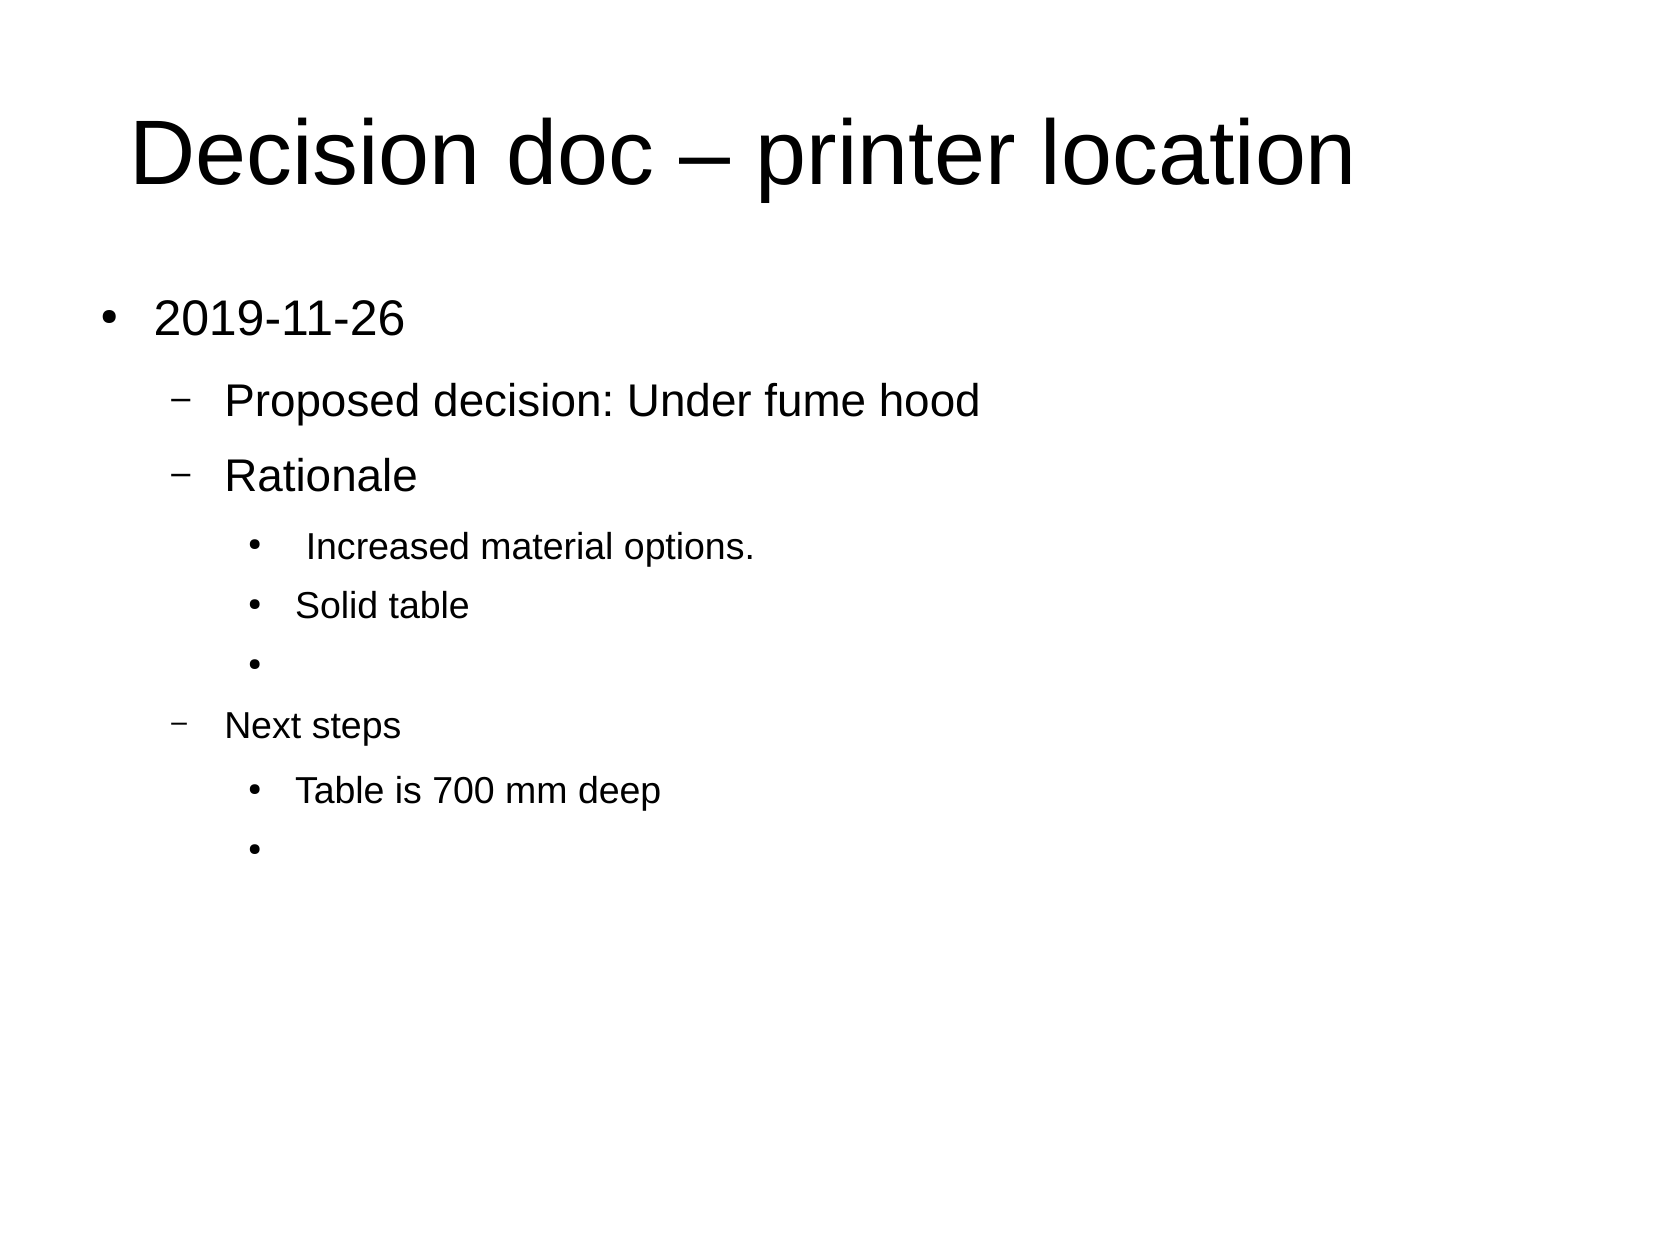

# Decision doc – printer location
2019-11-26
Proposed decision: Under fume hood
Rationale
 Increased material options.
Solid table
Next steps
Table is 700 mm deep